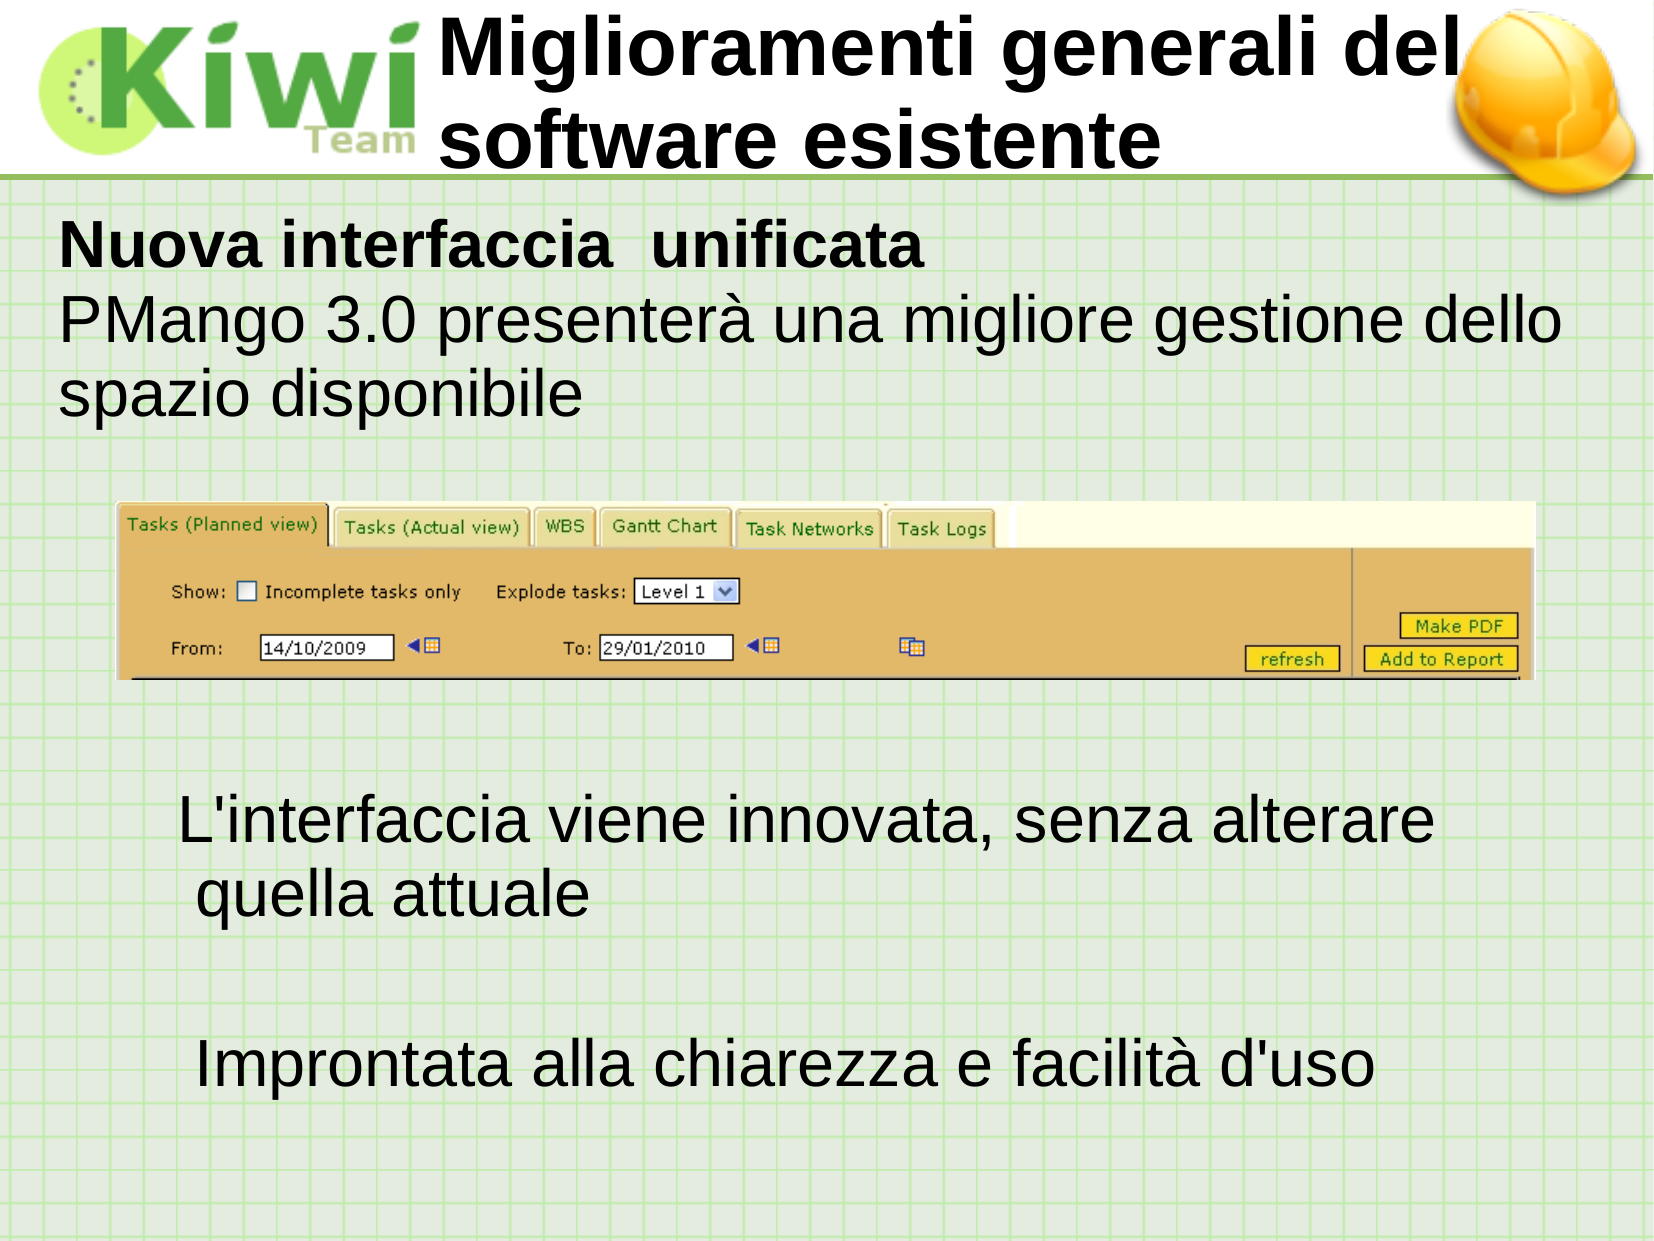

# Miglioramenti generali del software esistente
Nuova interfaccia unificata
PMango 3.0 presenterà una migliore gestione dello spazio disponibile
L'interfaccia viene innovata, senza alterare quella attuale
Improntata alla chiarezza e facilità d'uso